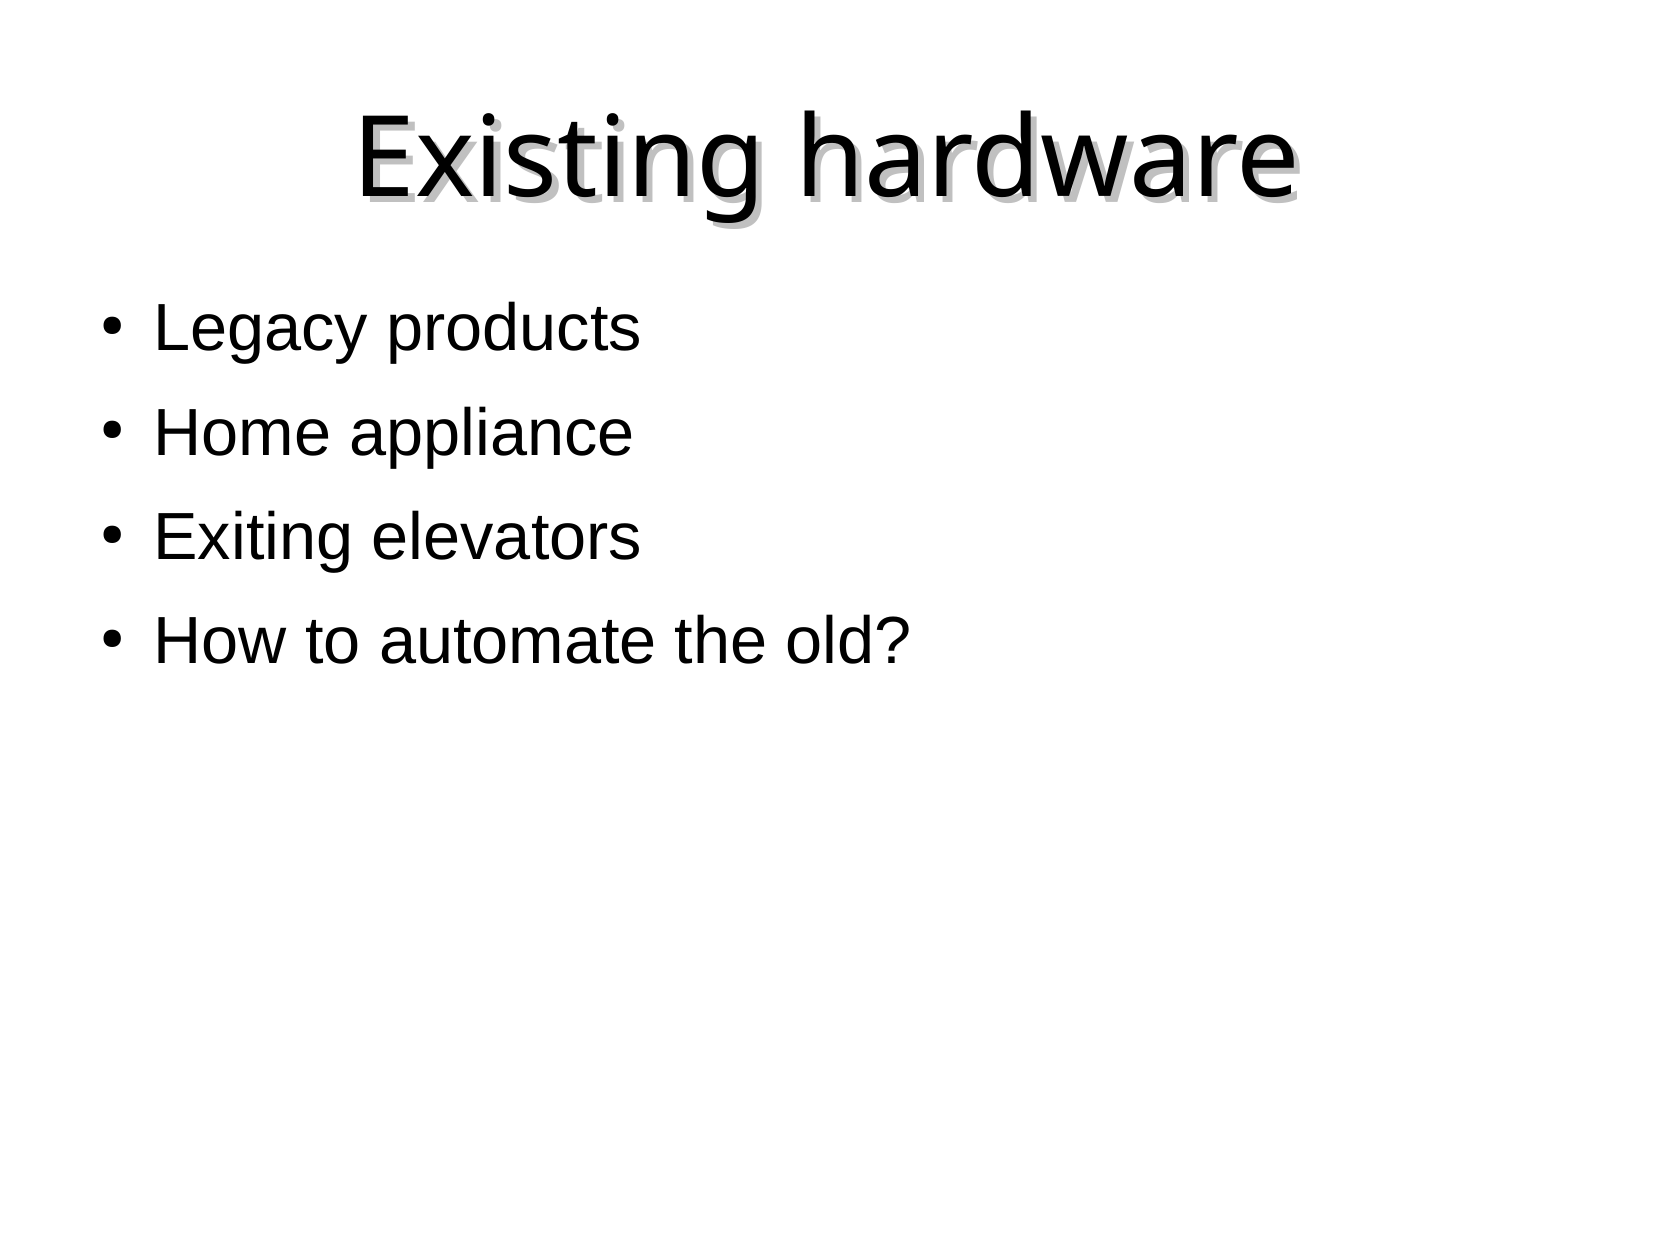

# Existing hardware
Legacy products
Home appliance
Exiting elevators
How to automate the old?